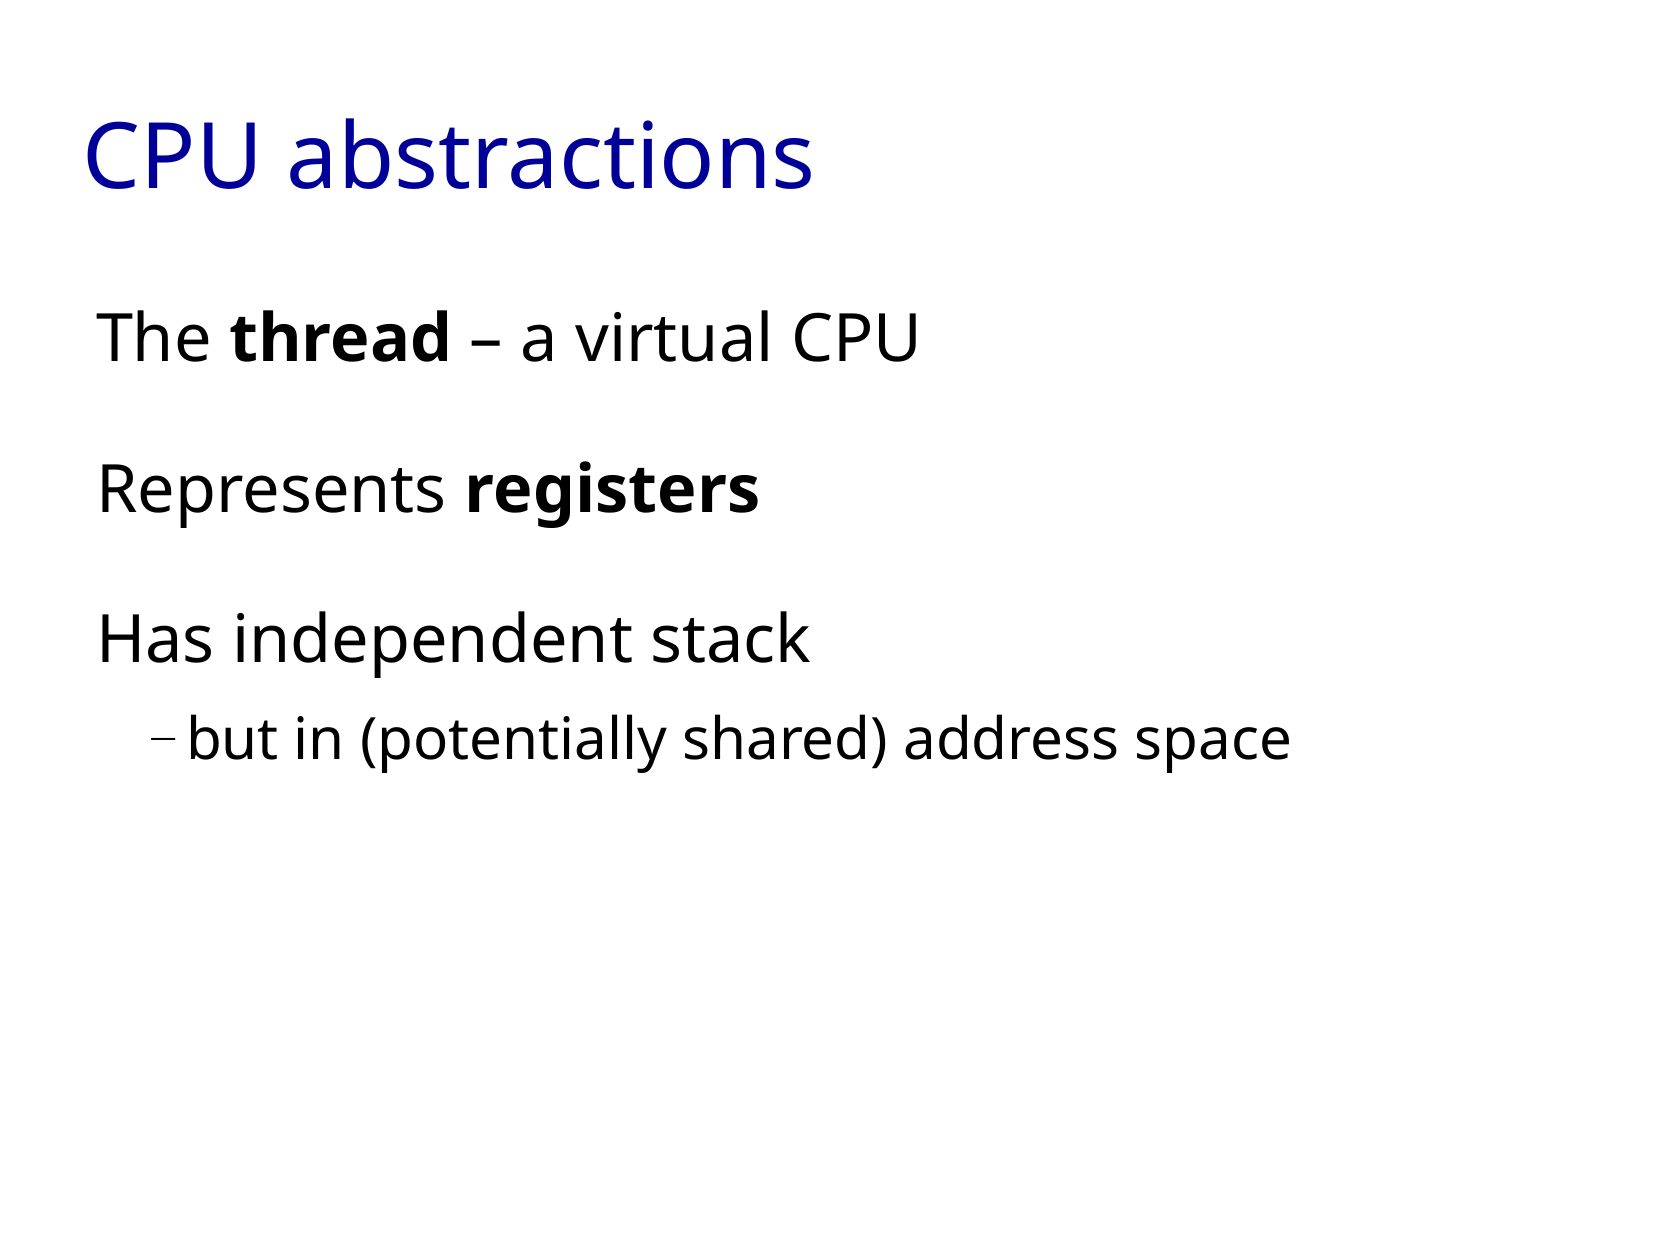

# CPU abstractions
The thread – a virtual CPU
Represents registers
Has independent stack
but in (potentially shared) address space